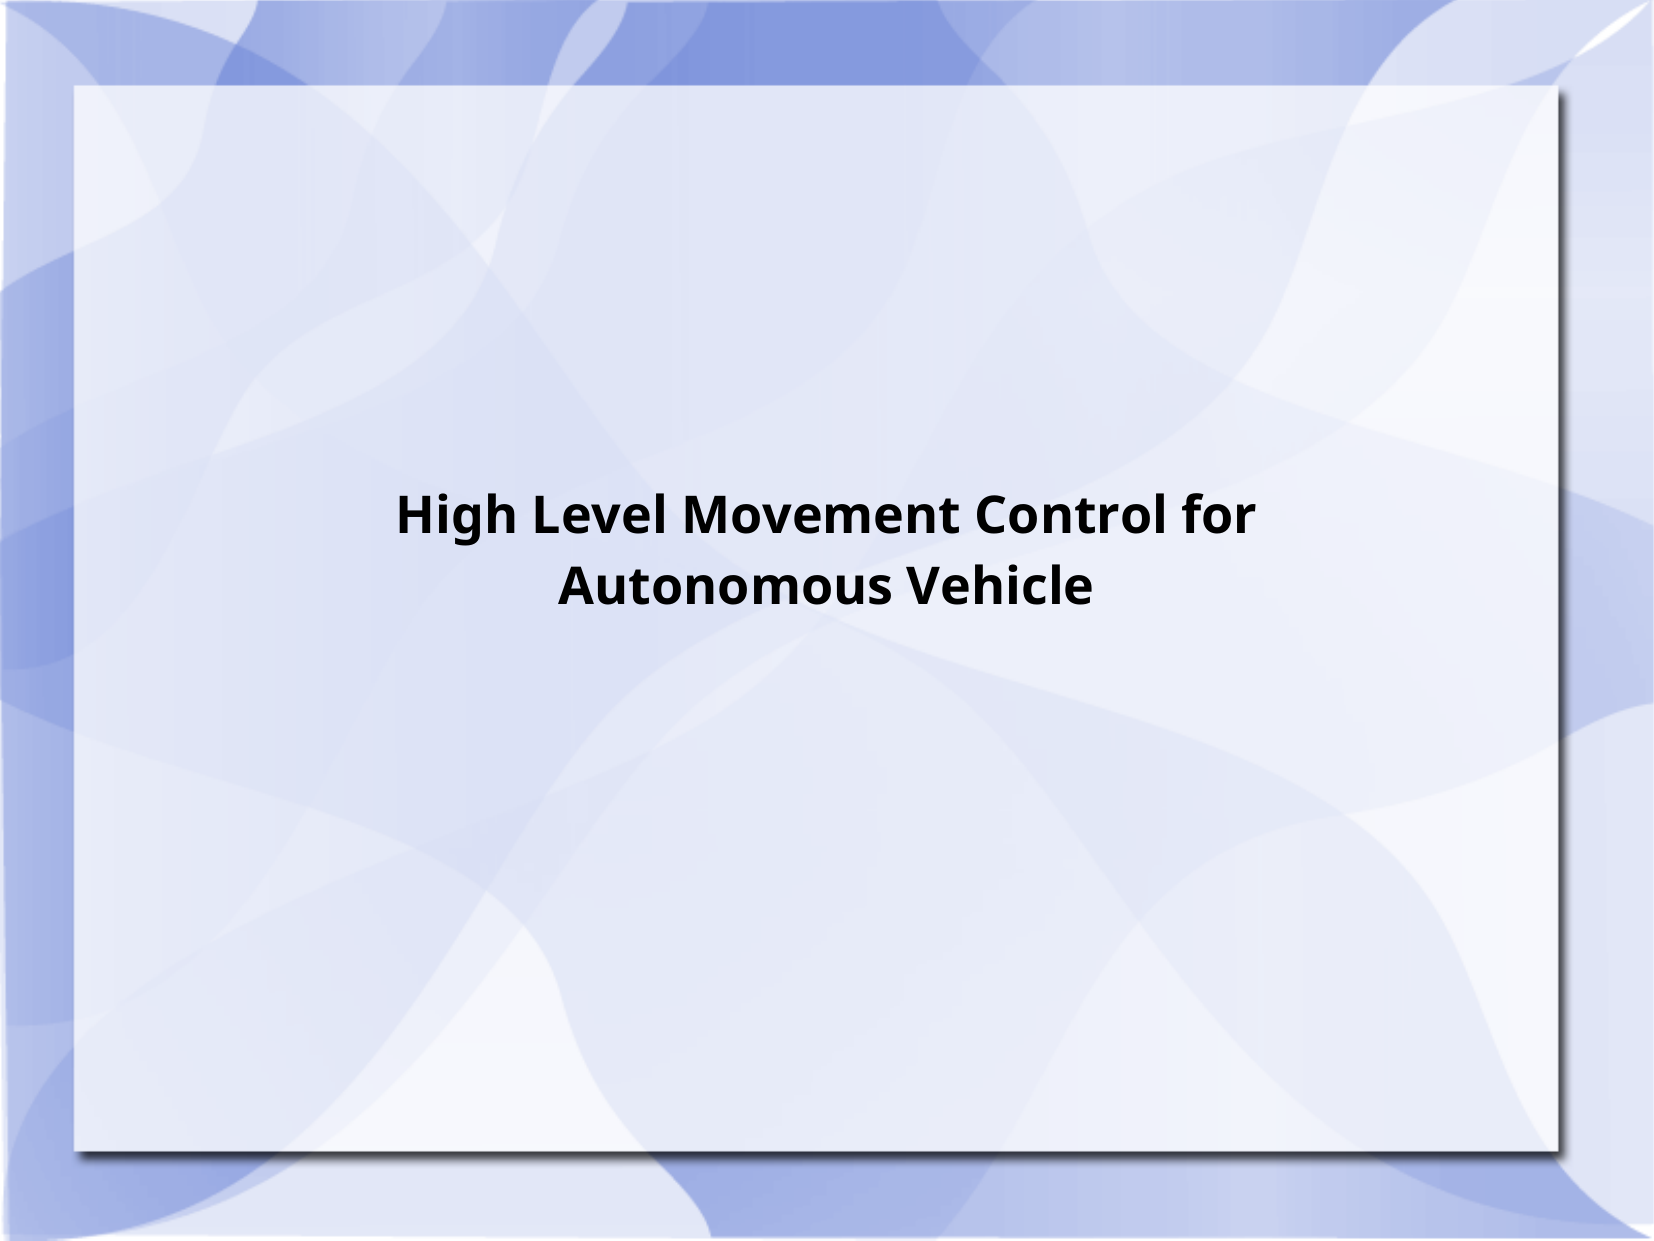

# High Level Movement Control for Autonomous Vehicle